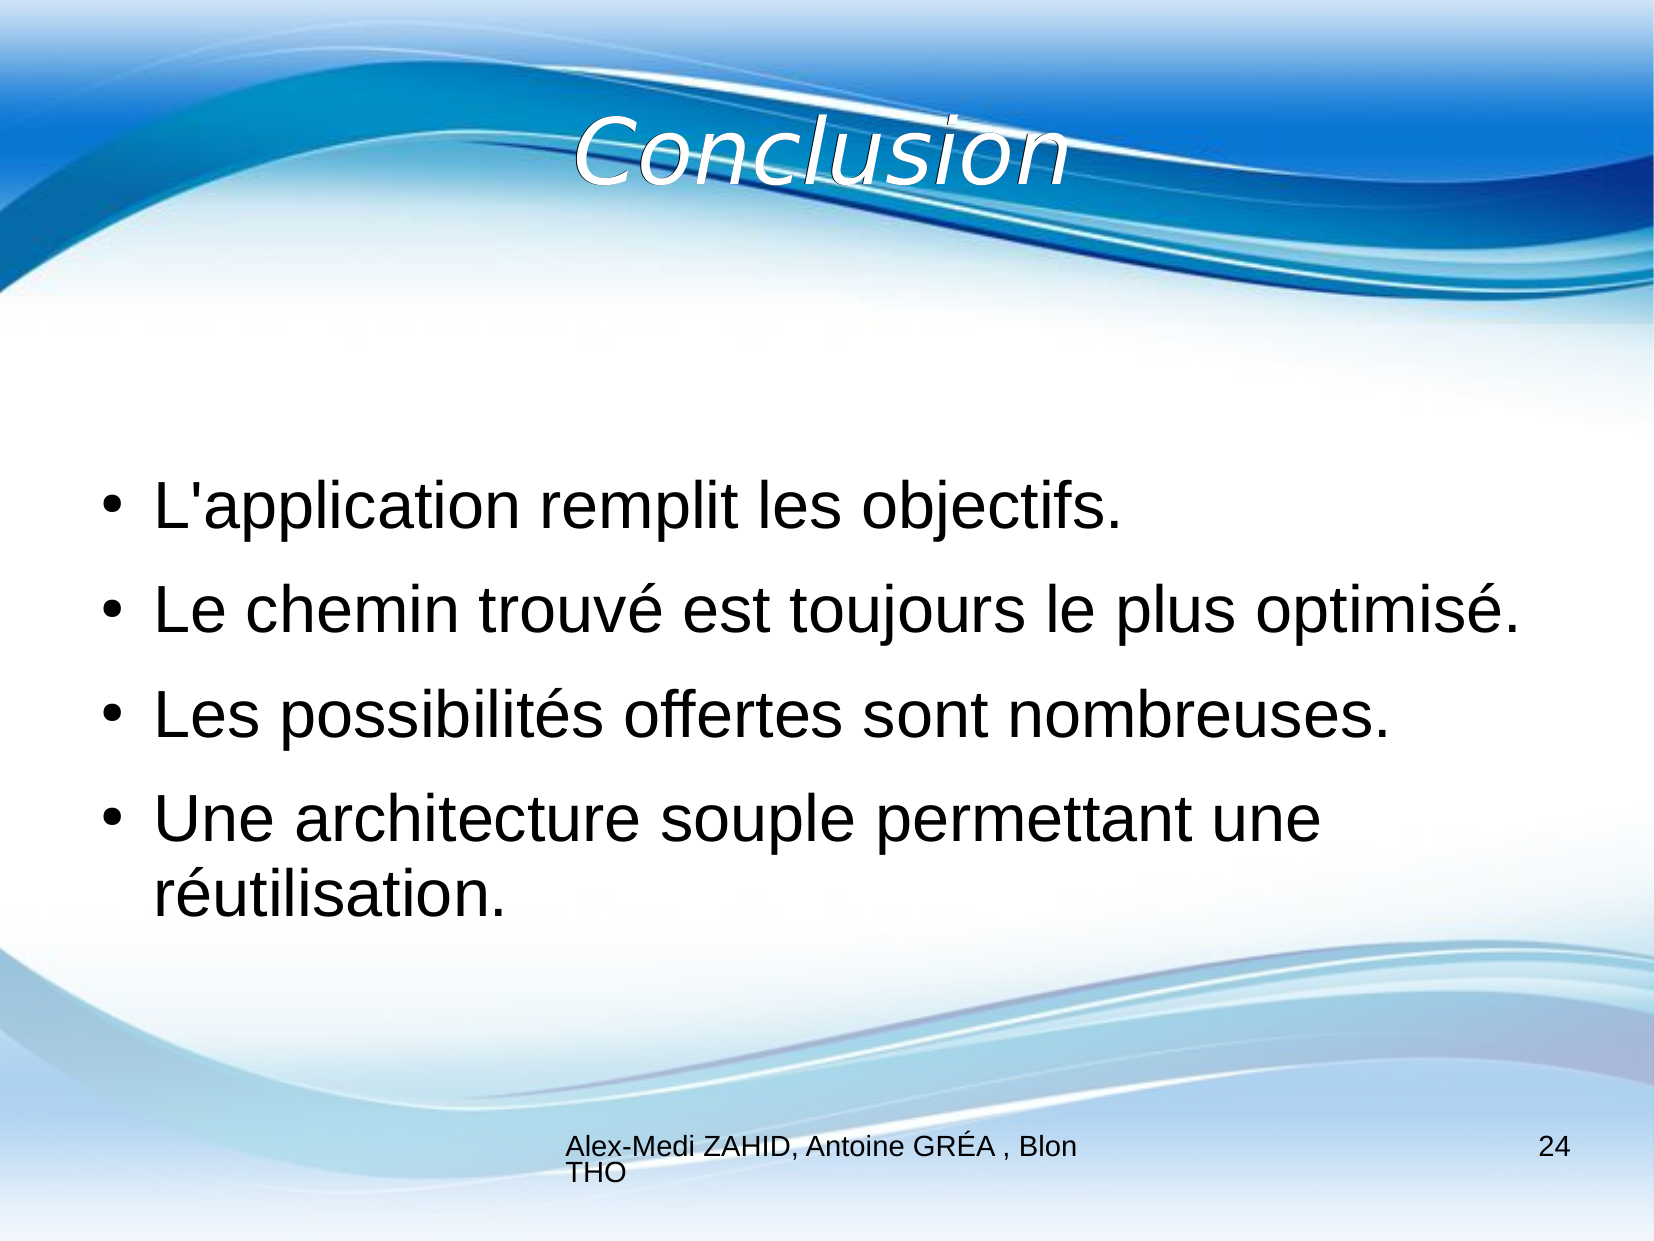

# Conclusion
L'application remplit les objectifs.
Le chemin trouvé est toujours le plus optimisé.
Les possibilités offertes sont nombreuses.
Une architecture souple permettant une réutilisation.
Alex-Medi ZAHID, Antoine GRÉA , Blon THO
24